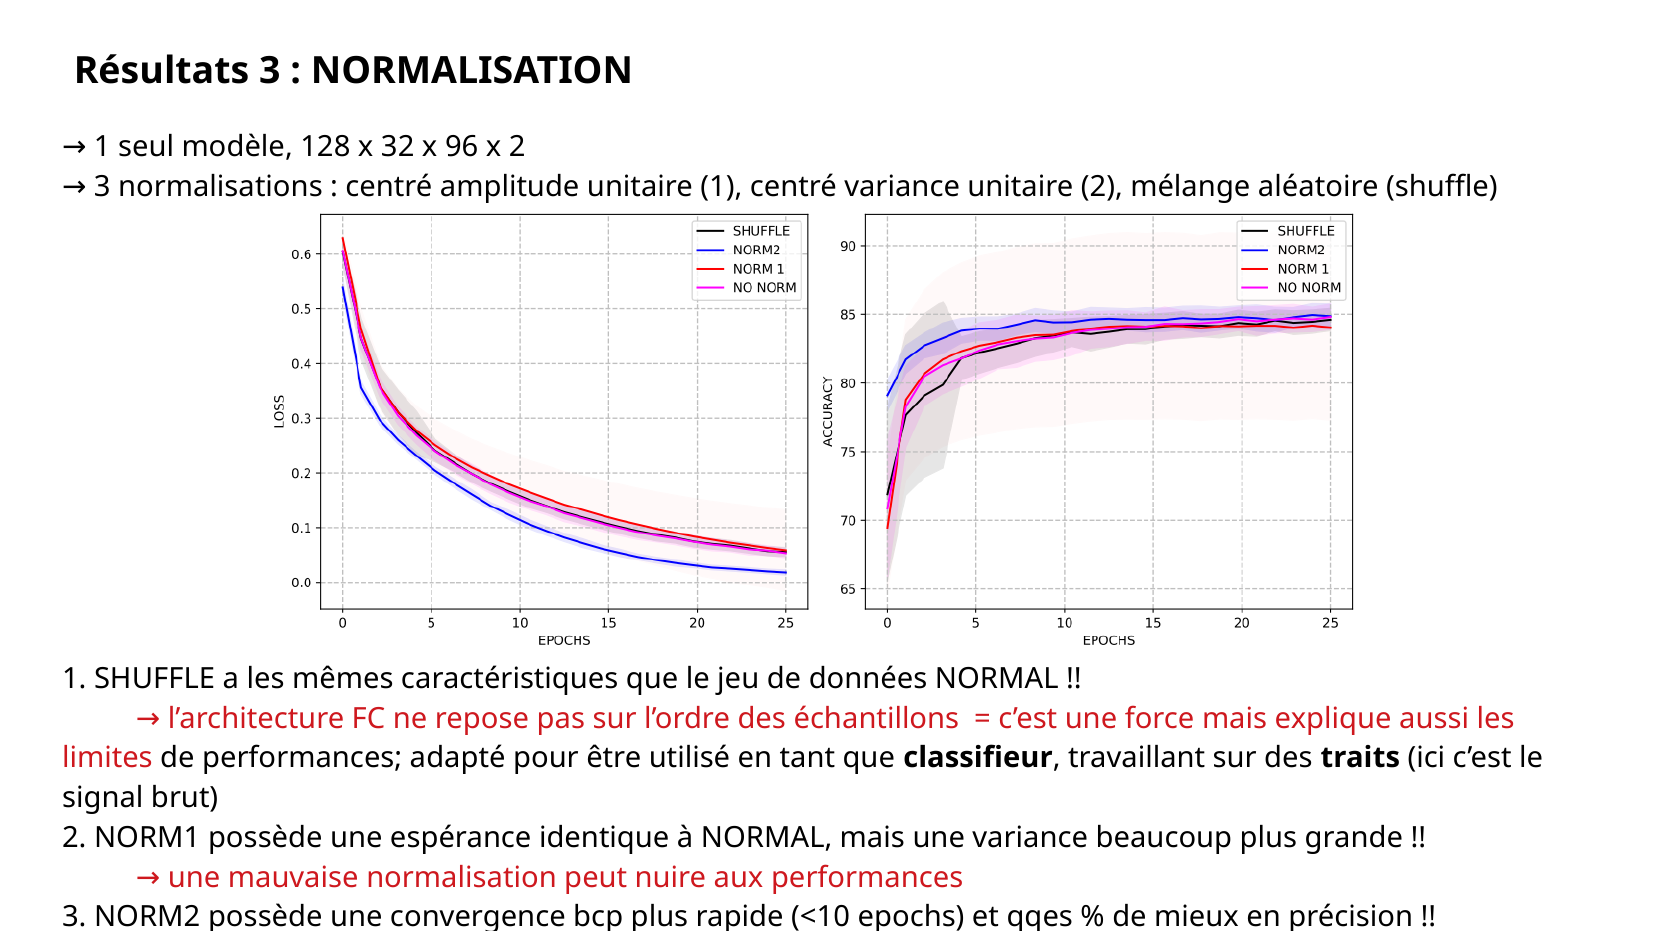

Résultats 3 : NORMALISATION
→ 1 seul modèle, 128 x 32 x 96 x 2
→ 3 normalisations : centré amplitude unitaire (1), centré variance unitaire (2), mélange aléatoire (shuffle)
1. SHUFFLE a les mêmes caractéristiques que le jeu de données NORMAL !!
	→ l’architecture FC ne repose pas sur l’ordre des échantillons = c’est une force mais explique aussi les limites de performances; adapté pour être utilisé en tant que classifieur, travaillant sur des traits (ici c’est le signal brut)
2. NORM1 possède une espérance identique à NORMAL, mais une variance beaucoup plus grande !!
	→ une mauvaise normalisation peut nuire aux performances
3. NORM2 possède une convergence bcp plus rapide (<10 epochs) et qqes % de mieux en précision !!
	→ une bonne normalisation accélère l’optimisation et les performances finales